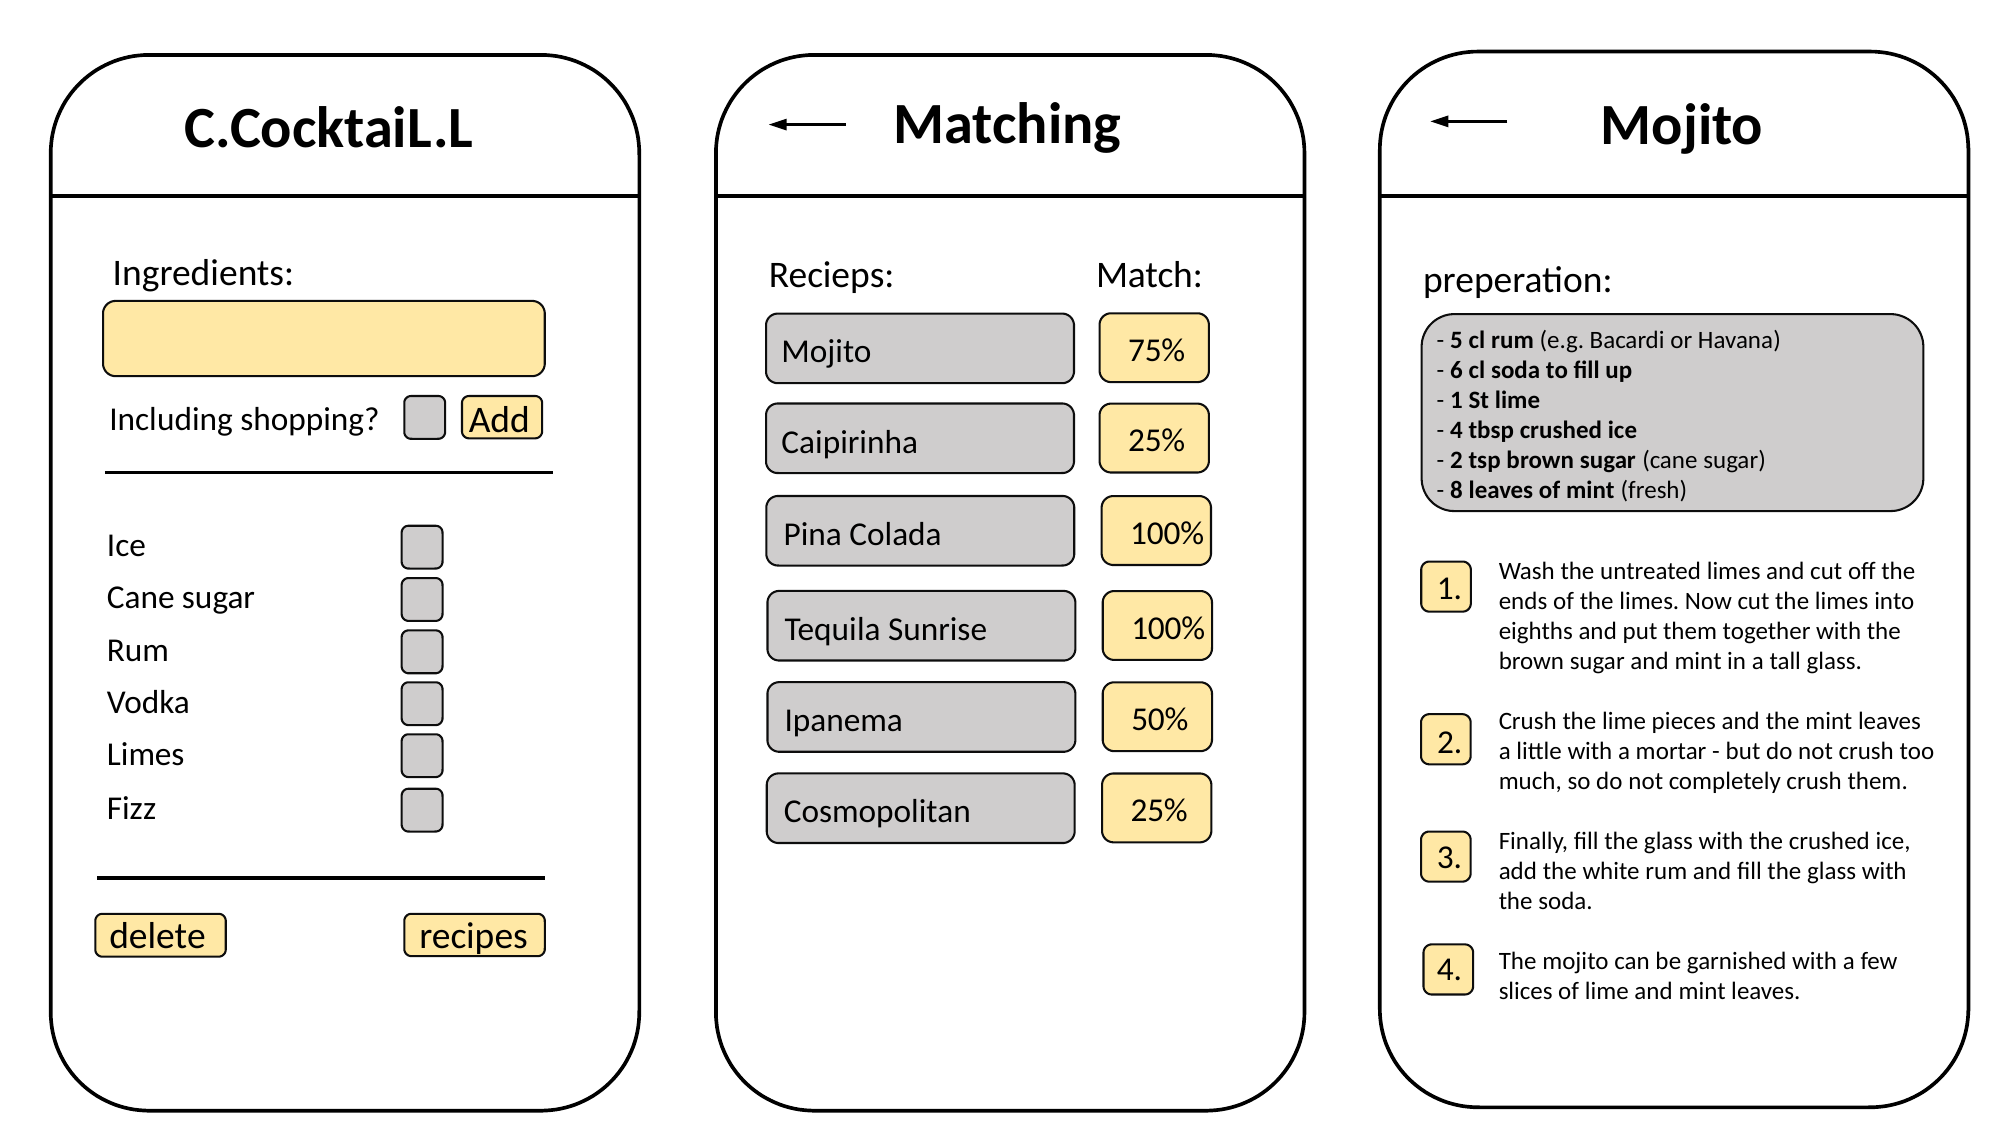

Matching
Mojito
C.CocktaiL.L
Ingredients:
Recieps:
Match:
preperation:
- 5 cl rum (e.g. Bacardi or Havana)
- 6 cl soda to fill up
- 1 St lime
- 4 tbsp crushed ice
- 2 tsp brown sugar (cane sugar)
- 8 leaves of mint (fresh)
75%
Mojito
Add
Including shopping?
25%
Caipirinha
100%
Pina Colada
Ice
Wash the untreated limes and cut off the ends of the limes. Now cut the limes into eighths and put them together with the brown sugar and mint in a tall glass.
Crush the lime pieces and the mint leaves a little with a mortar - but do not crush too much, so do not completely crush them.
Finally, fill the glass with the crushed ice, add the white rum and fill the glass with the soda.
The mojito can be garnished with a few slices of lime and mint leaves.
1.
Cane sugar
100%
Tequila Sunrise
Rum
Vodka
50%
Ipanema
2.
Limes
Fizz
25%
Cosmopolitan
3.
delete
recipes
4.